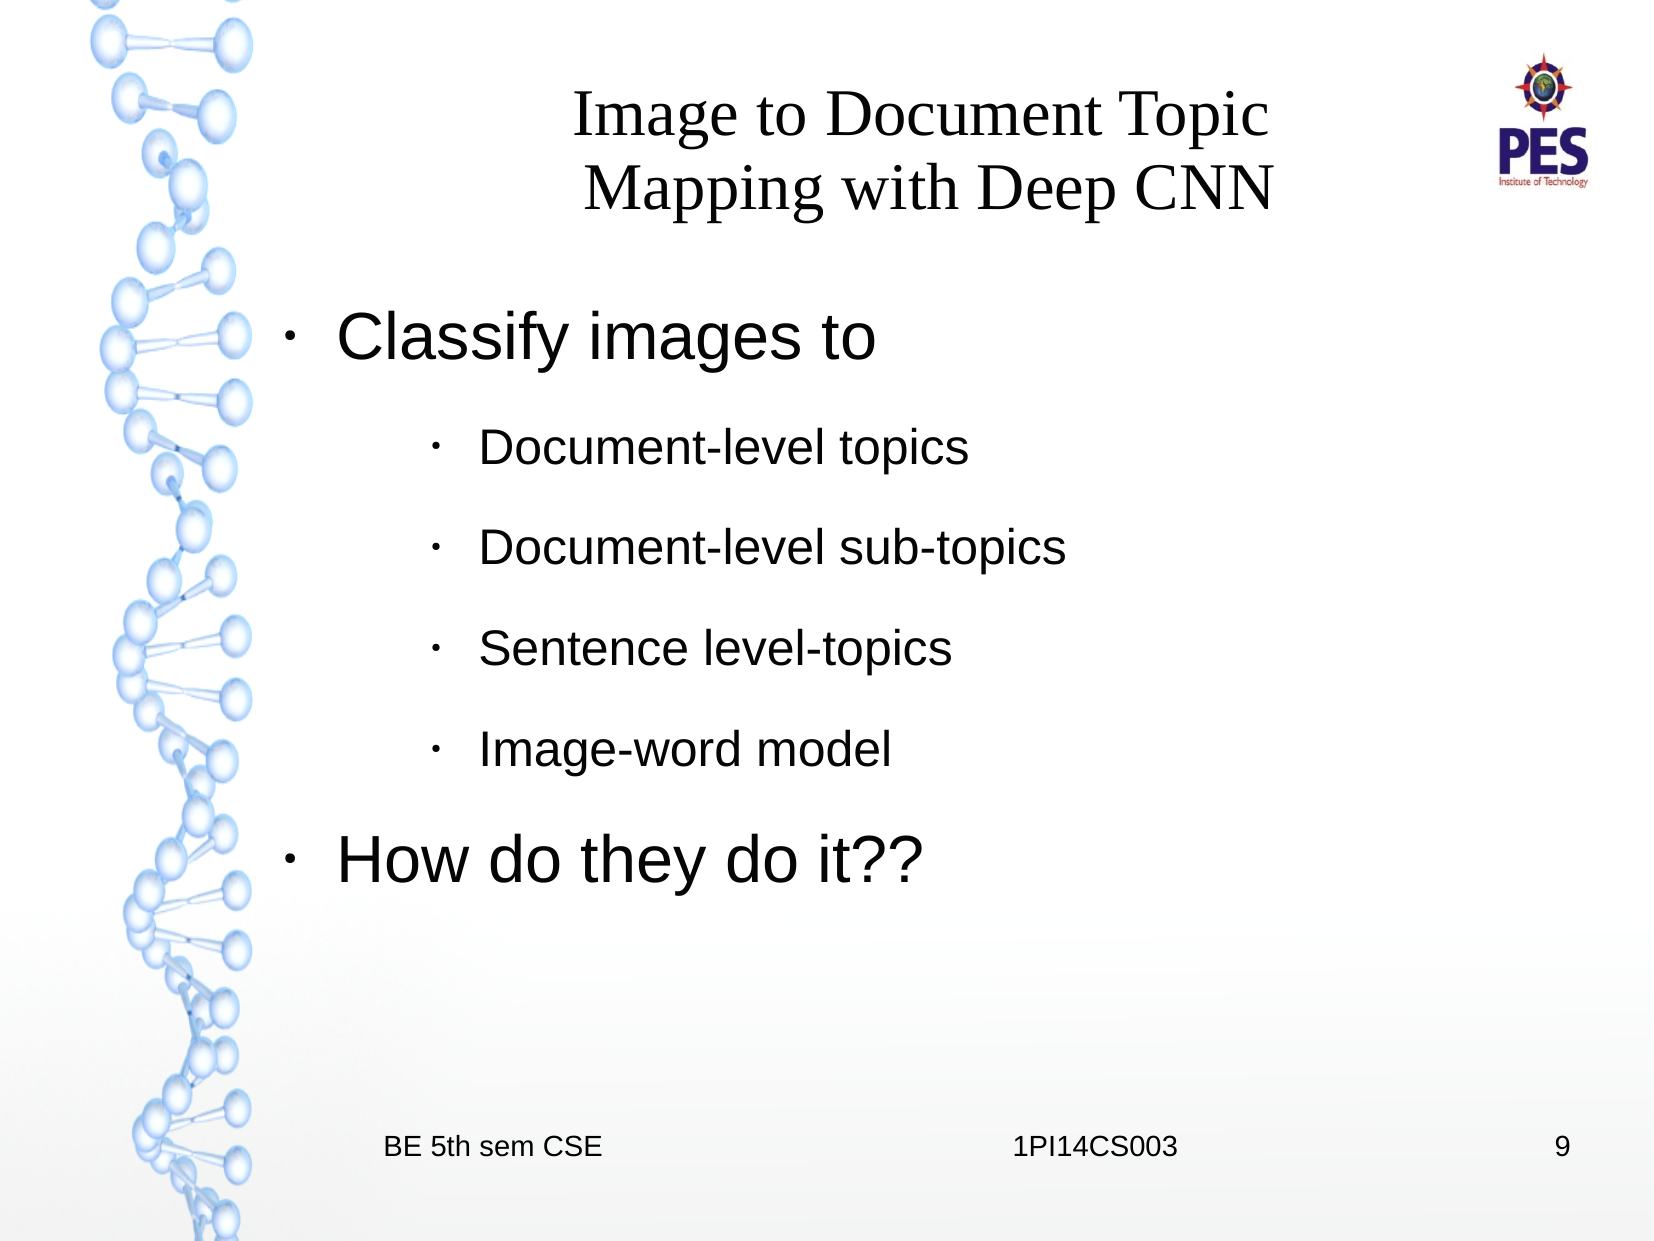

# Image to Document Topic Mapping with Deep CNN
Classify images to
Document-level topics
Document-level sub-topics
Sentence level-topics
Image-word model
How do they do it??
 BE 5th sem CSE
1PI14CS003
9